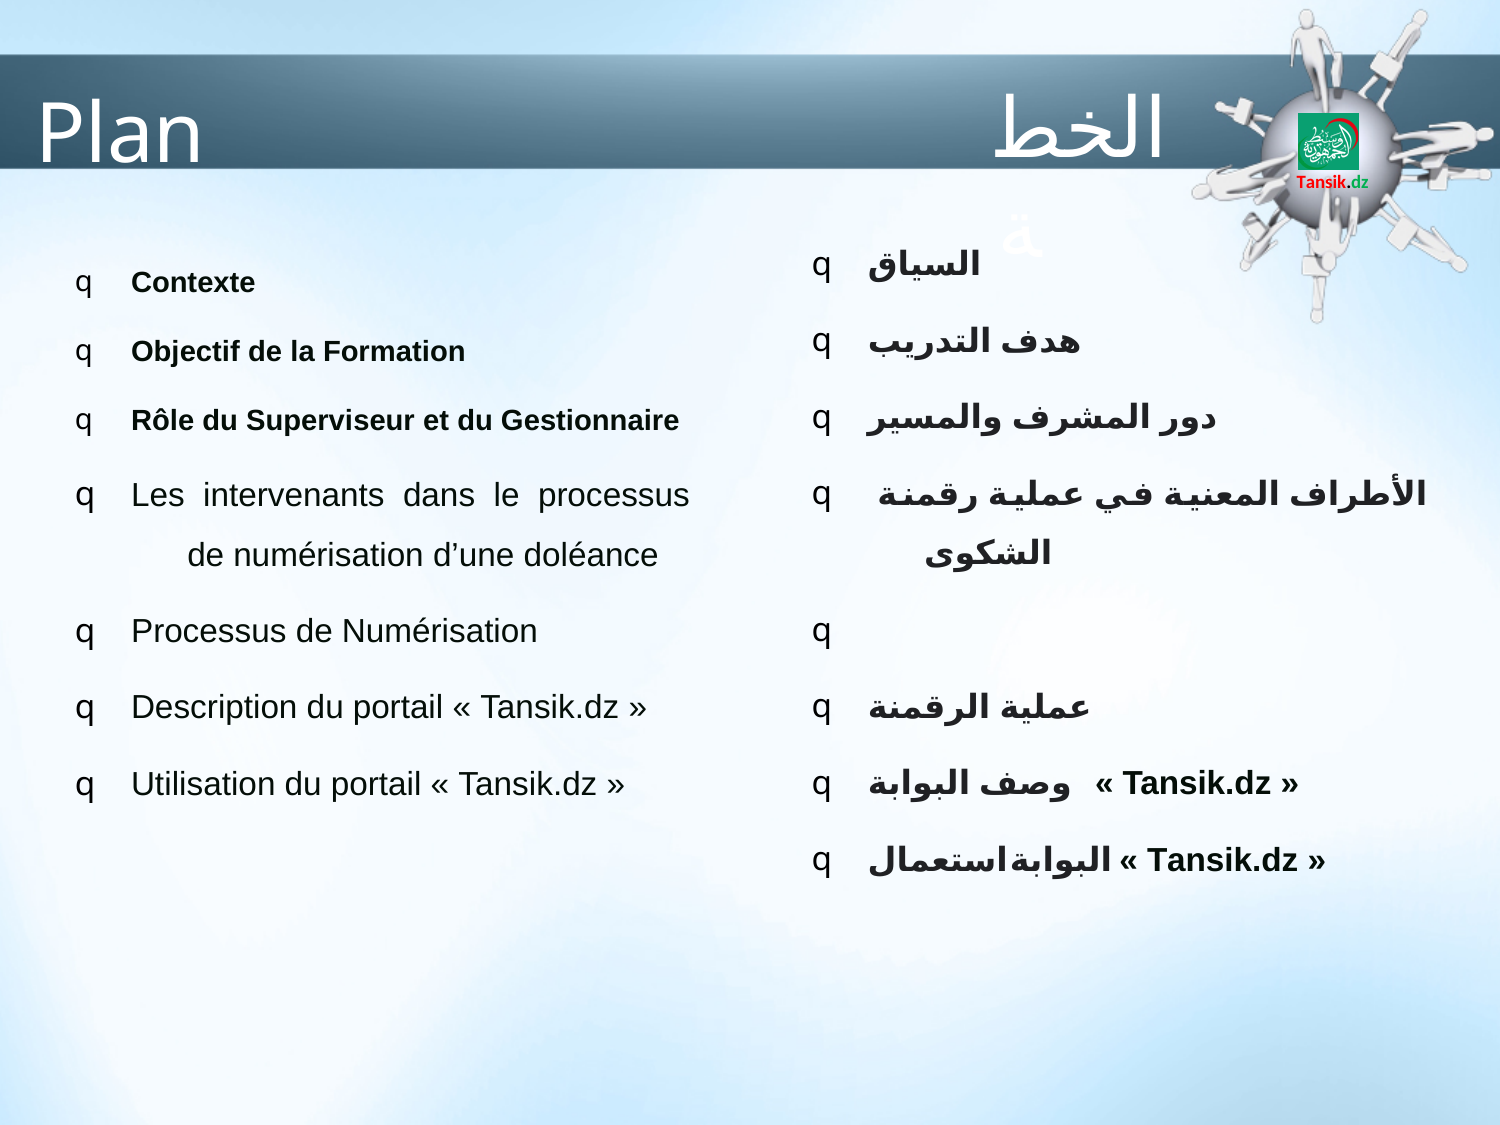

الخطة
# Plan
السياق
هدف التدريب
دور المشرف والمسير
 الأطراف المعنية في عملية رقمنة الشكوى
عملية الرقمنة
وصف البوابة « Tansik.dz »
البوابة استعمال « Tansik.dz »
Tansik.dz
Contexte
Objectif de la Formation
Rôle du Superviseur et du Gestionnaire
Les intervenants dans le processus de numérisation d’une doléance
Processus de Numérisation
Description du portail « Tansik.dz »
Utilisation du portail « Tansik.dz »